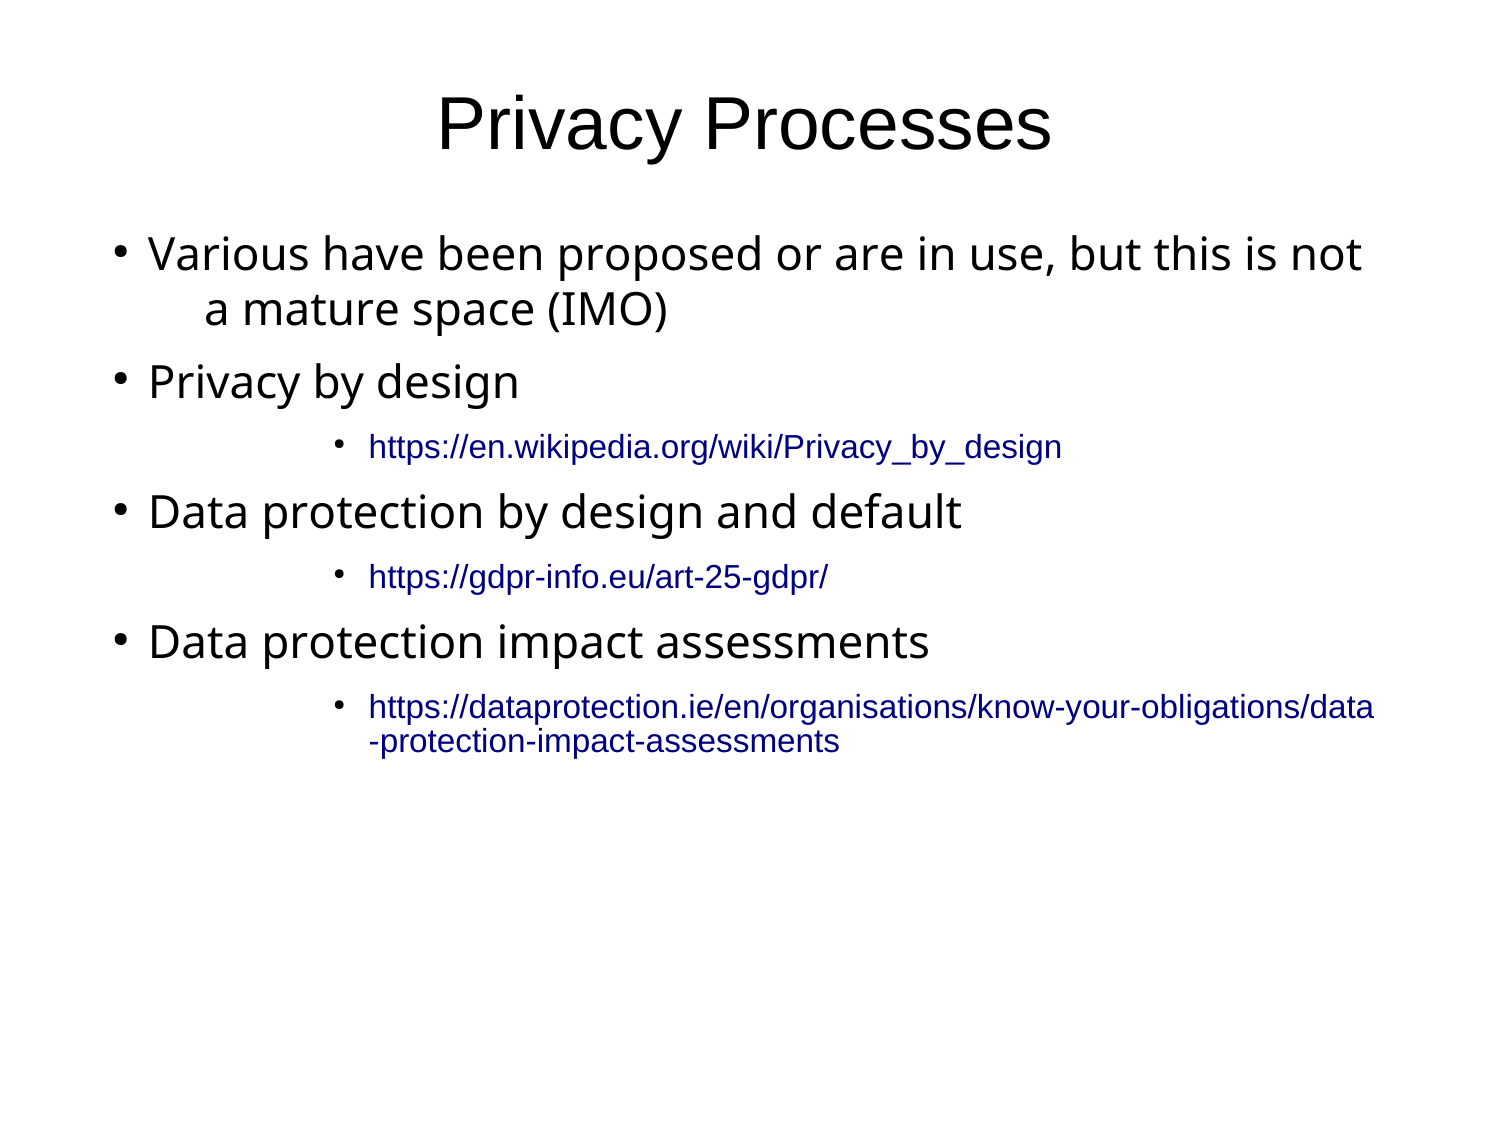

# Privacy Processes
Various have been proposed or are in use, but this is not a mature space (IMO)
Privacy by design
https://en.wikipedia.org/wiki/Privacy_by_design
Data protection by design and default
https://gdpr-info.eu/art-25-gdpr/
Data protection impact assessments
https://dataprotection.ie/en/organisations/know-your-obligations/data-protection-impact-assessments